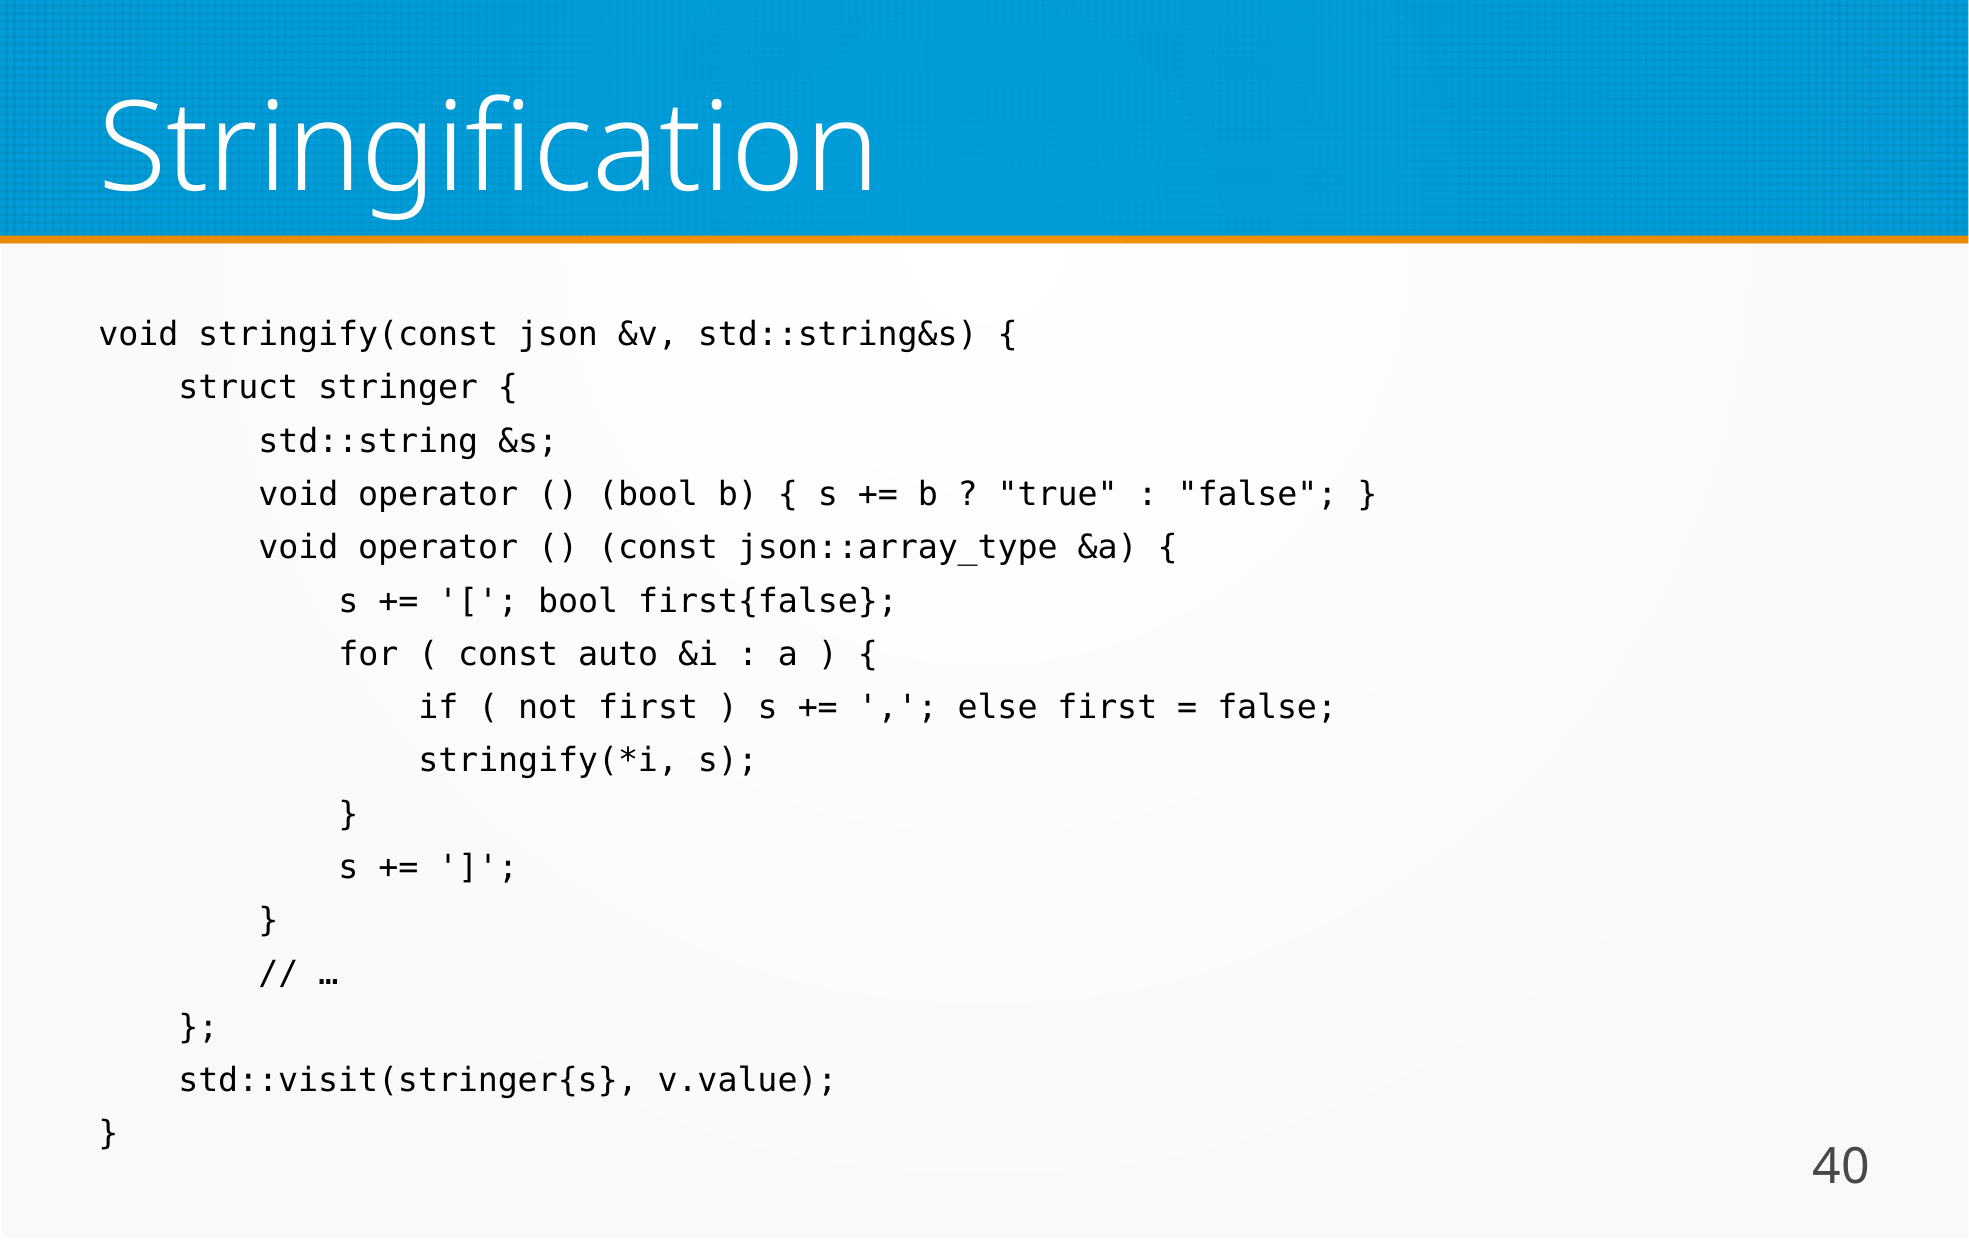

# Stringification
void stringify(const json &v, std::string&s) {
 struct stringer {
 std::string &s;
 void operator () (bool b) { s += b ? "true" : "false"; }
 void operator () (const json::array_type &a) {
 s += '['; bool first{false};
 for ( const auto &i : a ) {
 if ( not first ) s += ','; else first = false;
 stringify(*i, s);
 }
 s += ']';
 }
 // …
 };
 std::visit(stringer{s}, v.value);
}
40